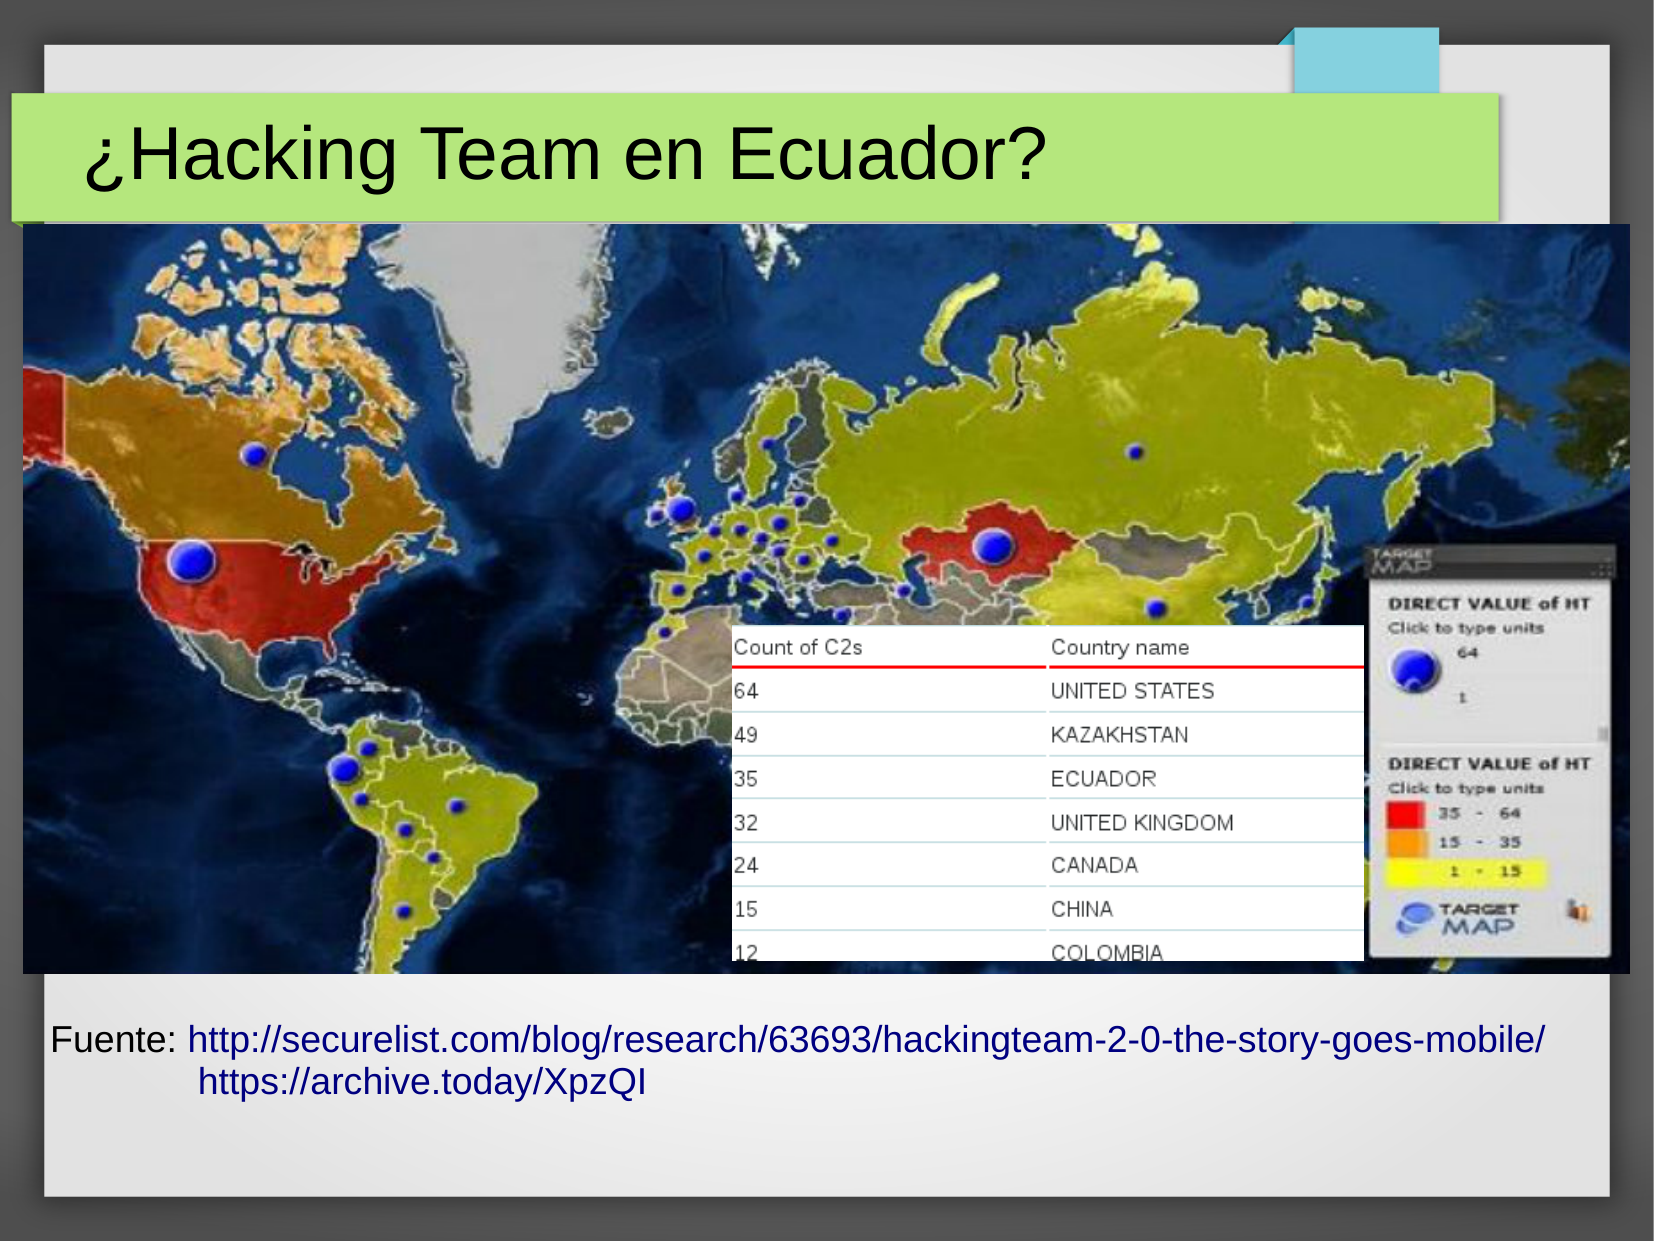

# ¿Hacking Team en Ecuador?
Fuente: http://securelist.com/blog/research/63693/hackingteam-2-0-the-story-goes-mobile/
		https://archive.today/XpzQI